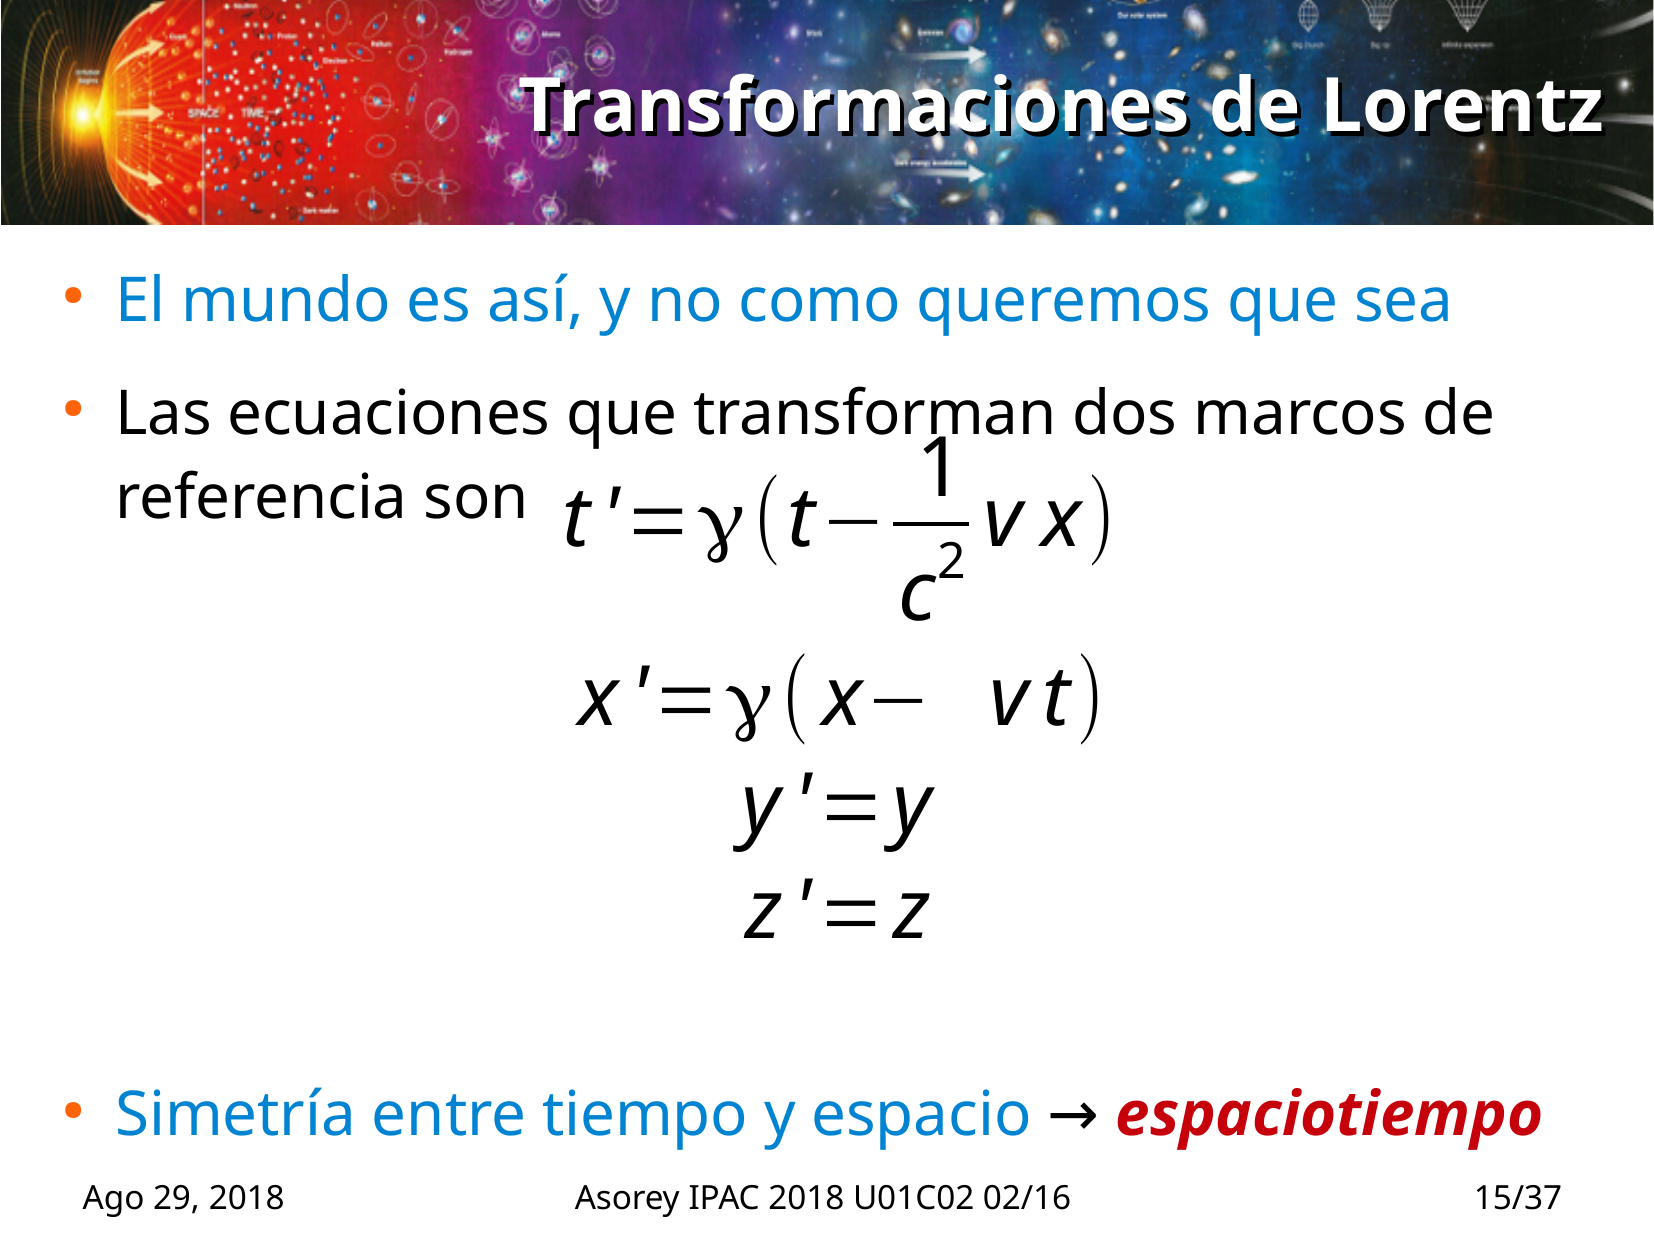

# Transformaciones de Lorentz
El mundo es así, y no como queremos que sea
Las ecuaciones que transforman dos marcos de referencia son
Simetría entre tiempo y espacio → espaciotiempo
Ago 29, 2018
Asorey IPAC 2018 U01C02 02/16
15